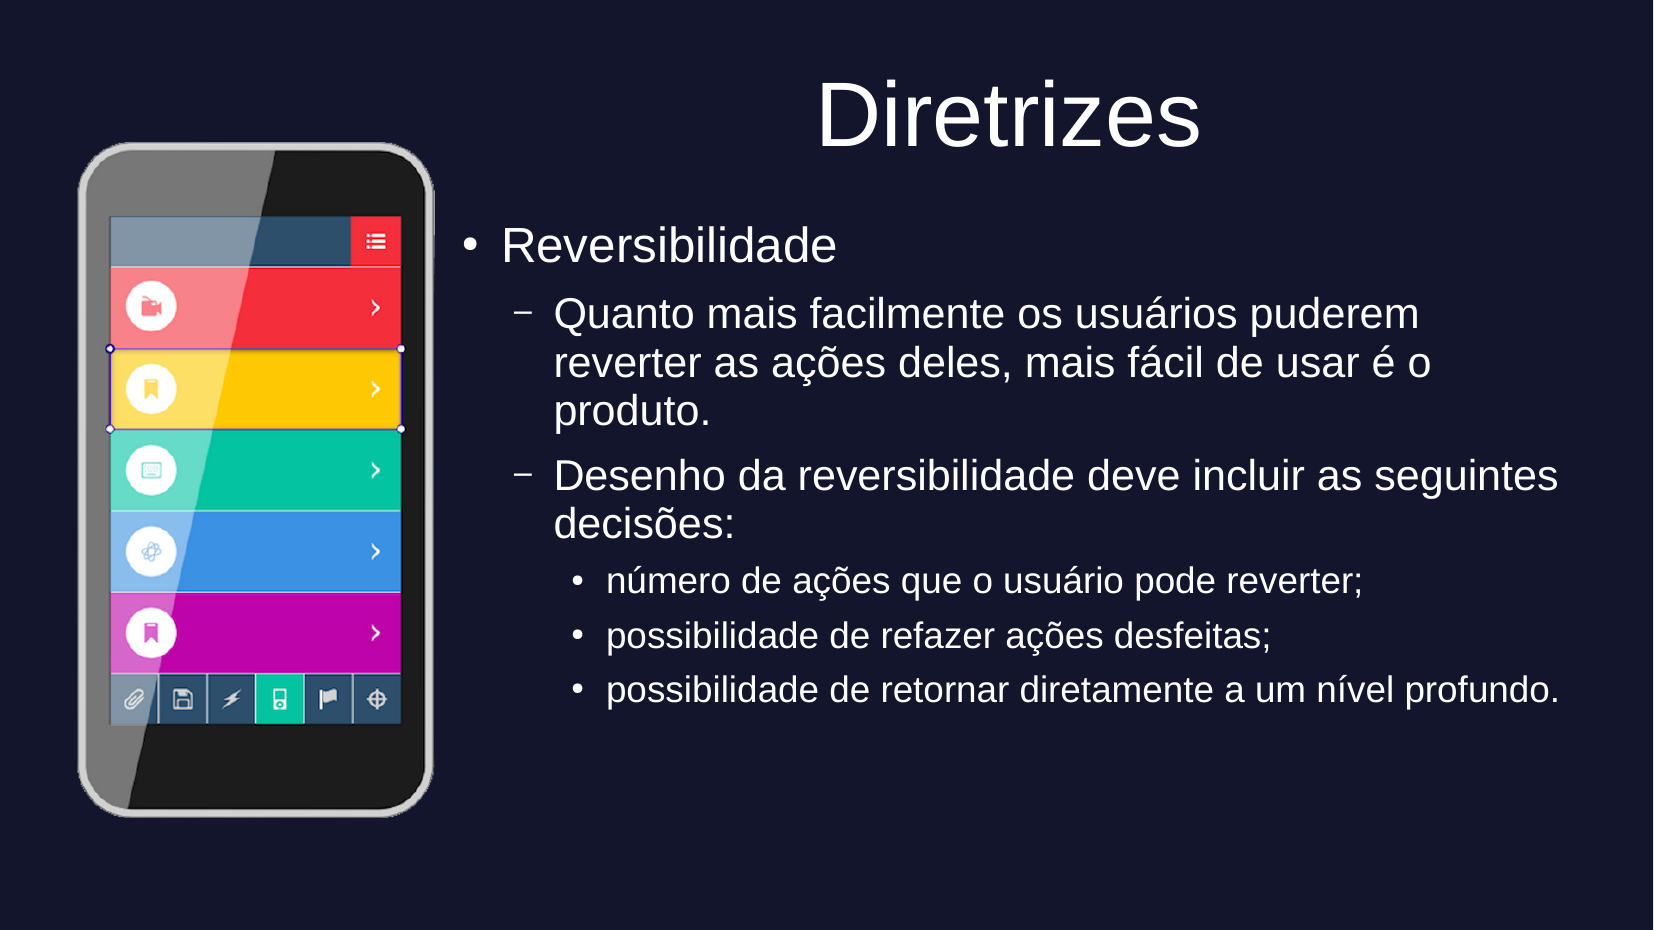

# Diretrizes
Reversibilidade
Quanto mais facilmente os usuários puderem reverter as ações deles, mais fácil de usar é o produto.
Desenho da reversibilidade deve incluir as seguintes decisões:
número de ações que o usuário pode reverter;
possibilidade de refazer ações desfeitas;
possibilidade de retornar diretamente a um nível profundo.